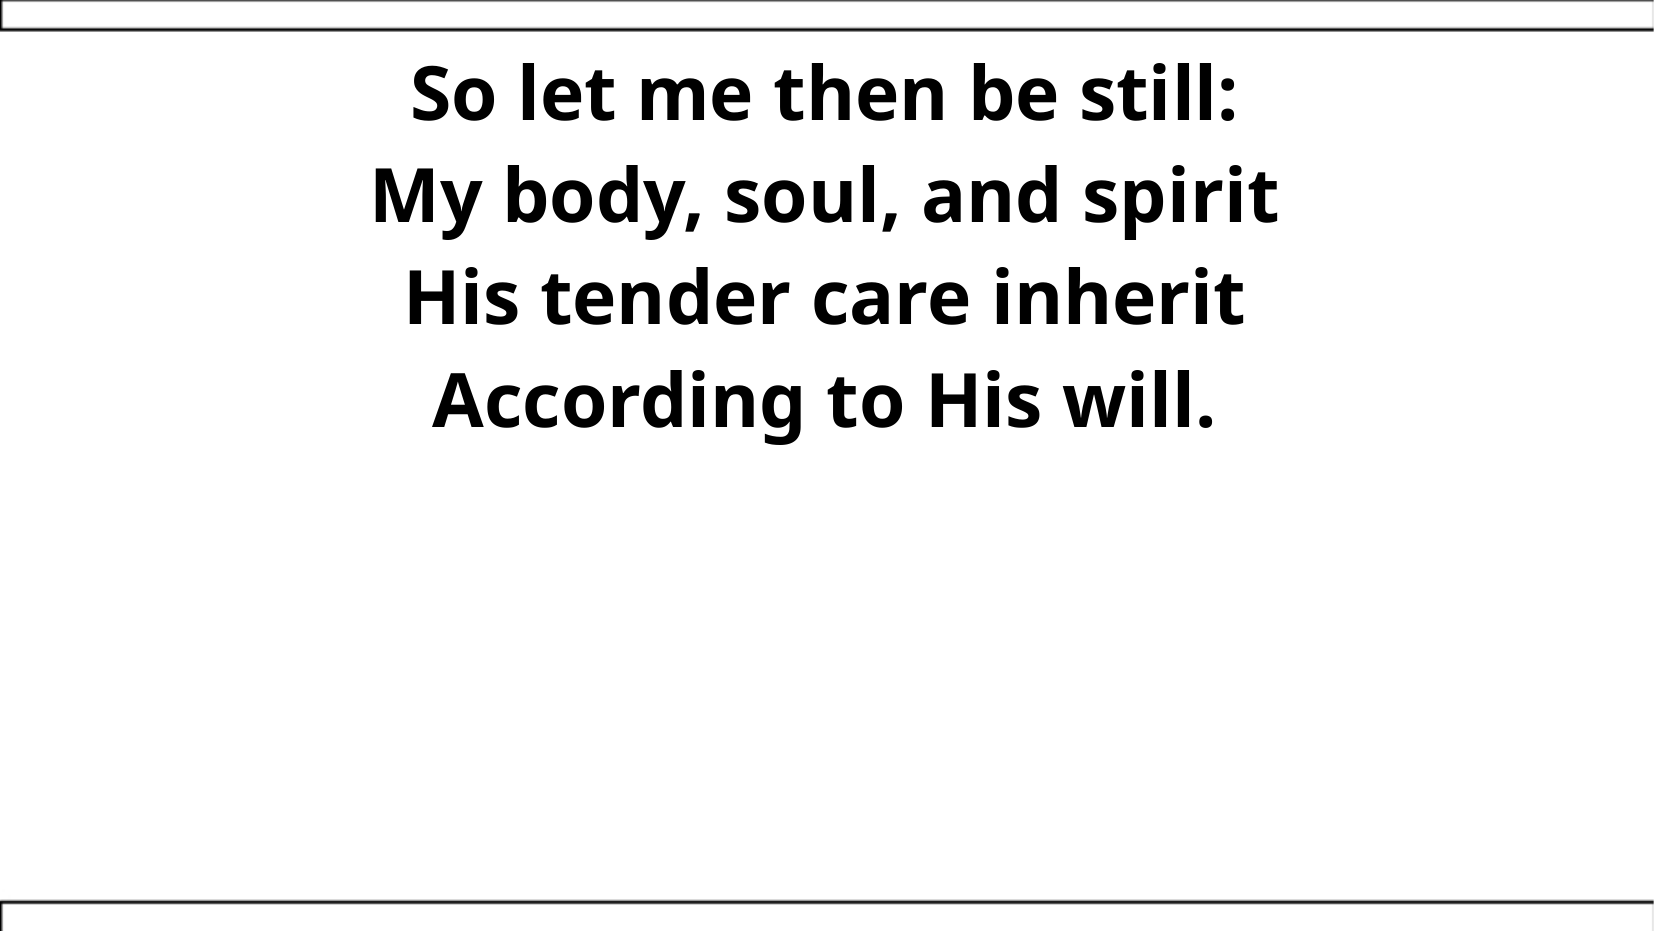

So let me then be still:
My body, soul, and spirit
His tender care inherit
According to His will.